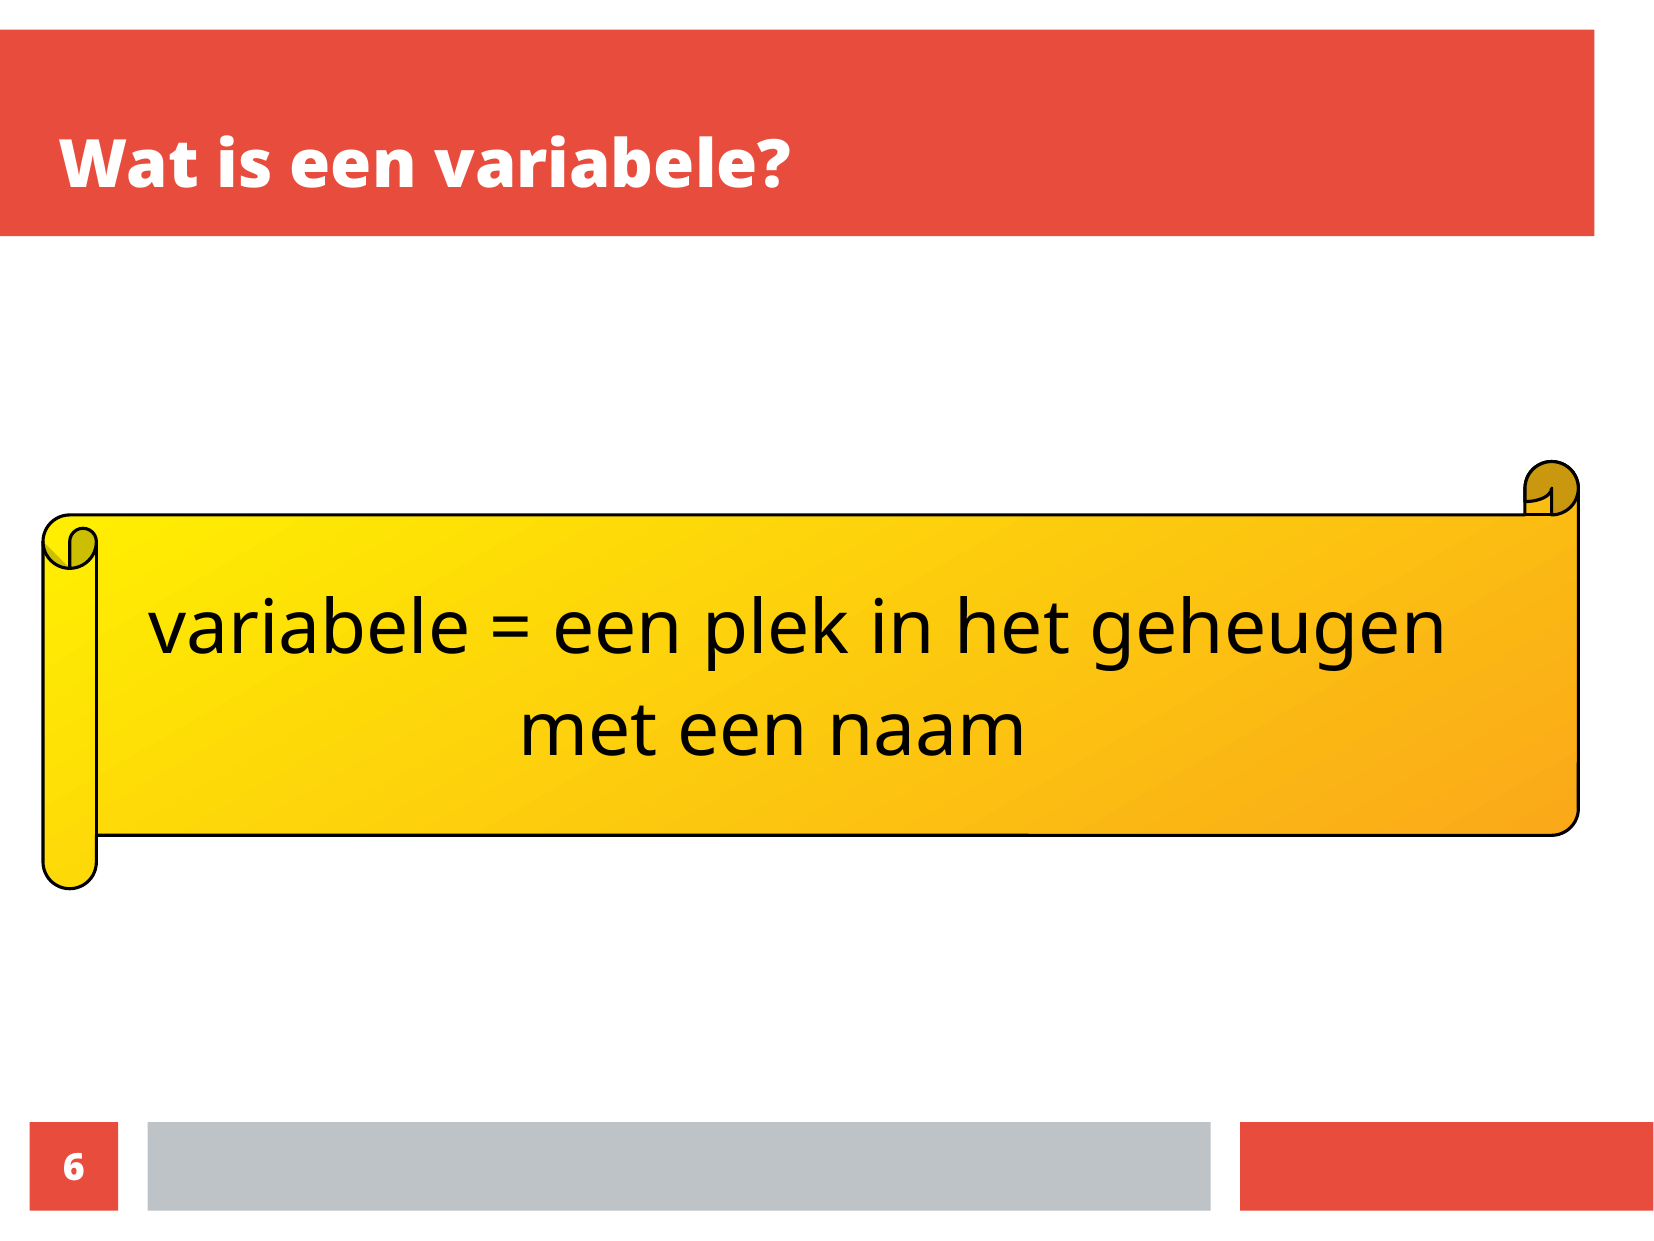

# Wat is een variabele?
variabele = een plek in het geheugen
 met een naam
6